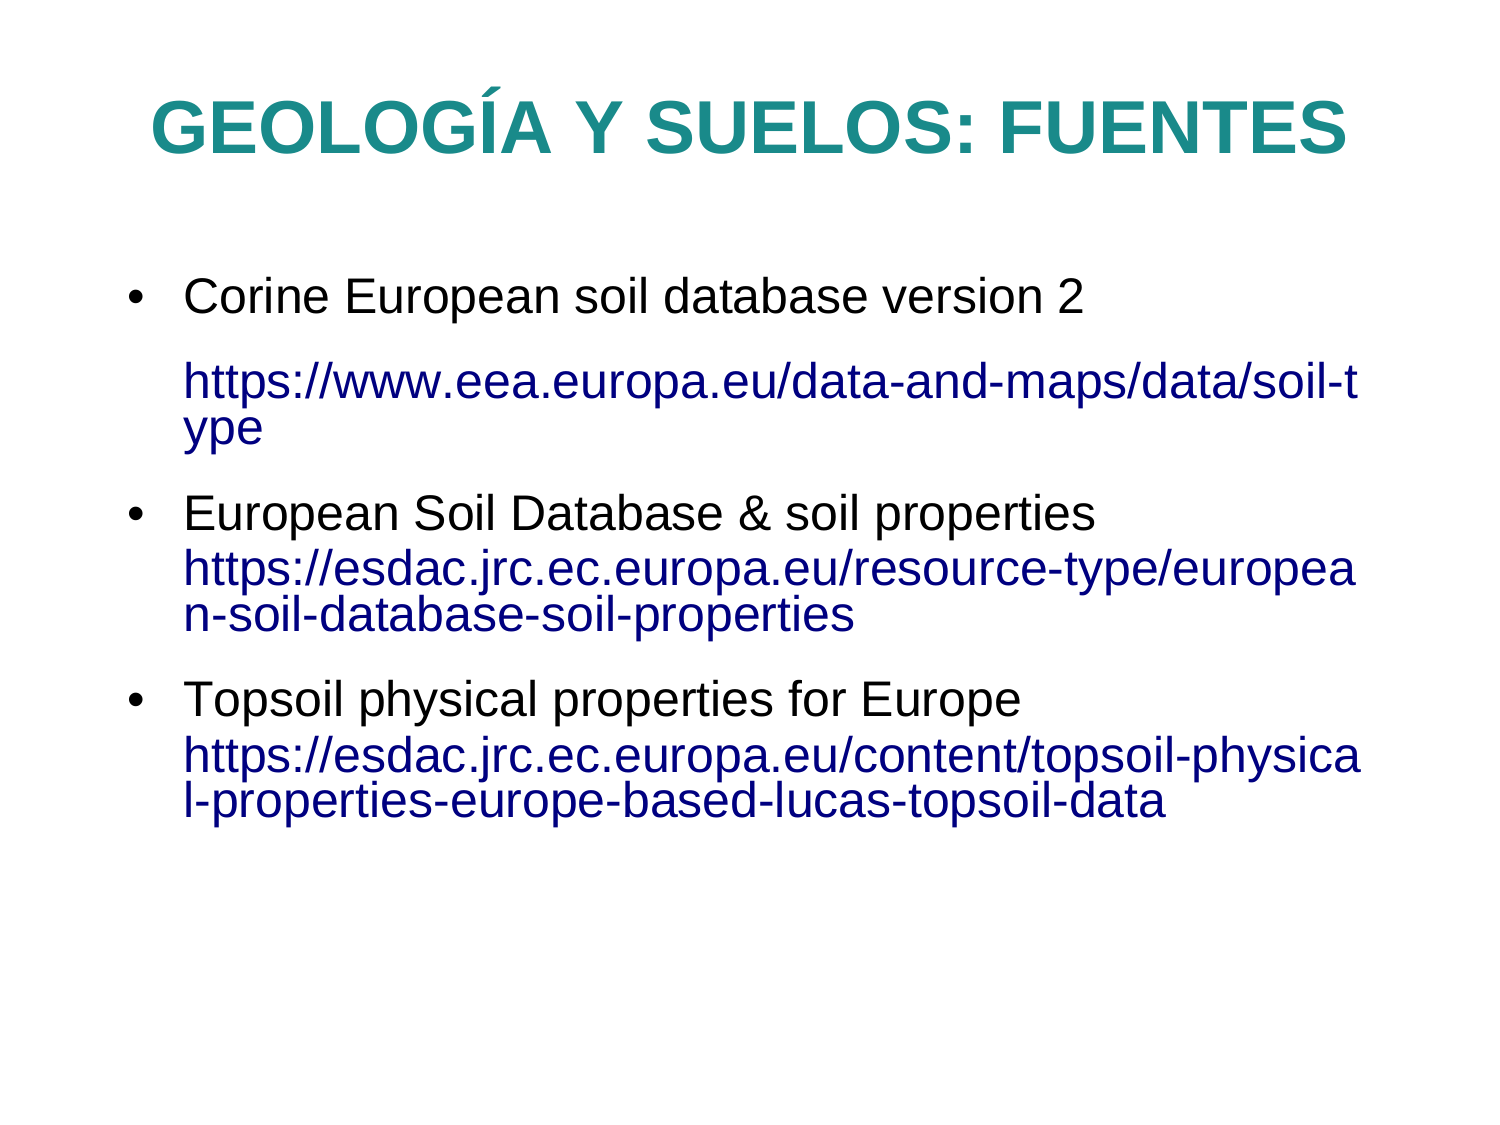

# GEOLOGÍA Y SUELOS: FUENTES
Corine European soil database version 2
https://www.eea.europa.eu/data-and-maps/data/soil-type
European Soil Database & soil properties https://esdac.jrc.ec.europa.eu/resource-type/european-soil-database-soil-properties
Topsoil physical properties for Europe https://esdac.jrc.ec.europa.eu/content/topsoil-physical-properties-europe-based-lucas-topsoil-data